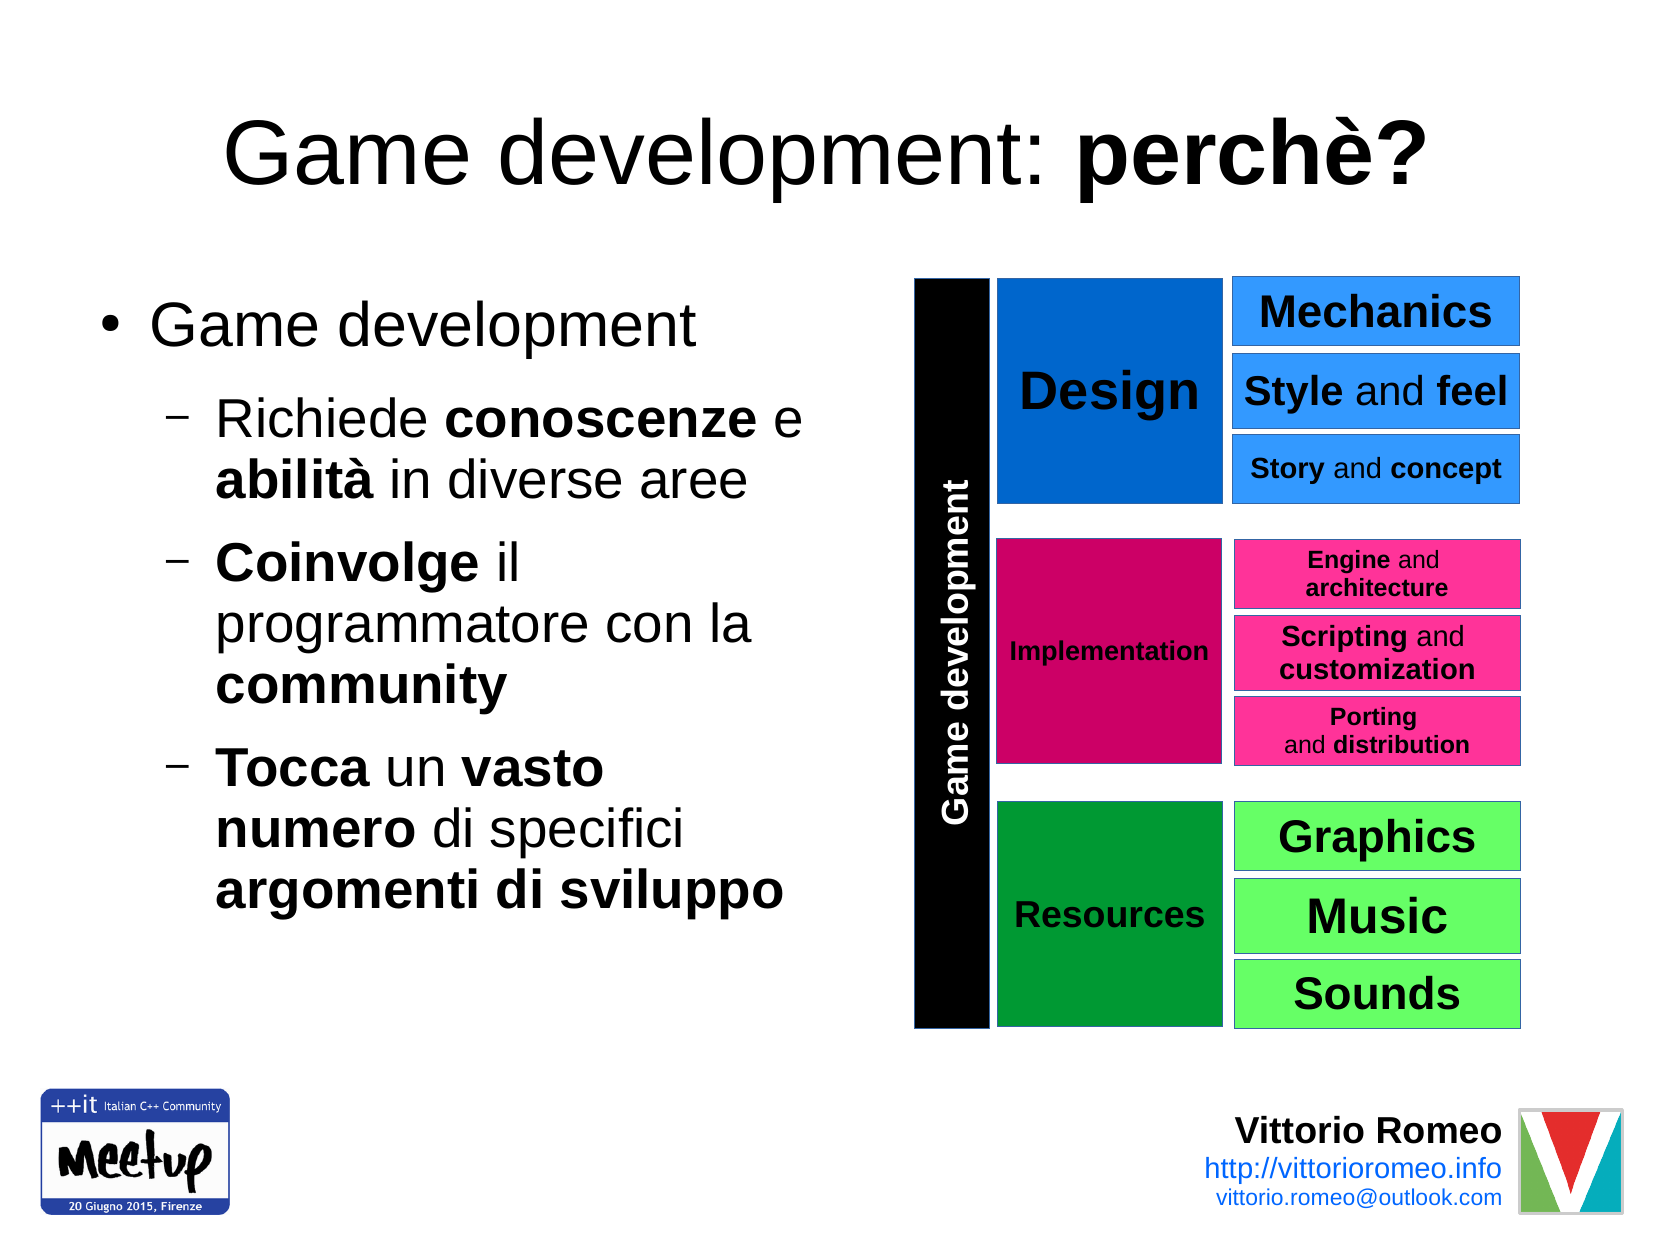

# Game development: perchè?
Mechanics
Game development
Design
Style and feel
Story and concept
Implementation
Engine and
architecture
Scripting and
customization
Porting
and distribution
Resources
Graphics
Music
Sounds
Game development
Richiede conoscenze e abilità in diverse aree
Coinvolge il programmatore con la community
Tocca un vasto numero di specifici argomenti di sviluppo